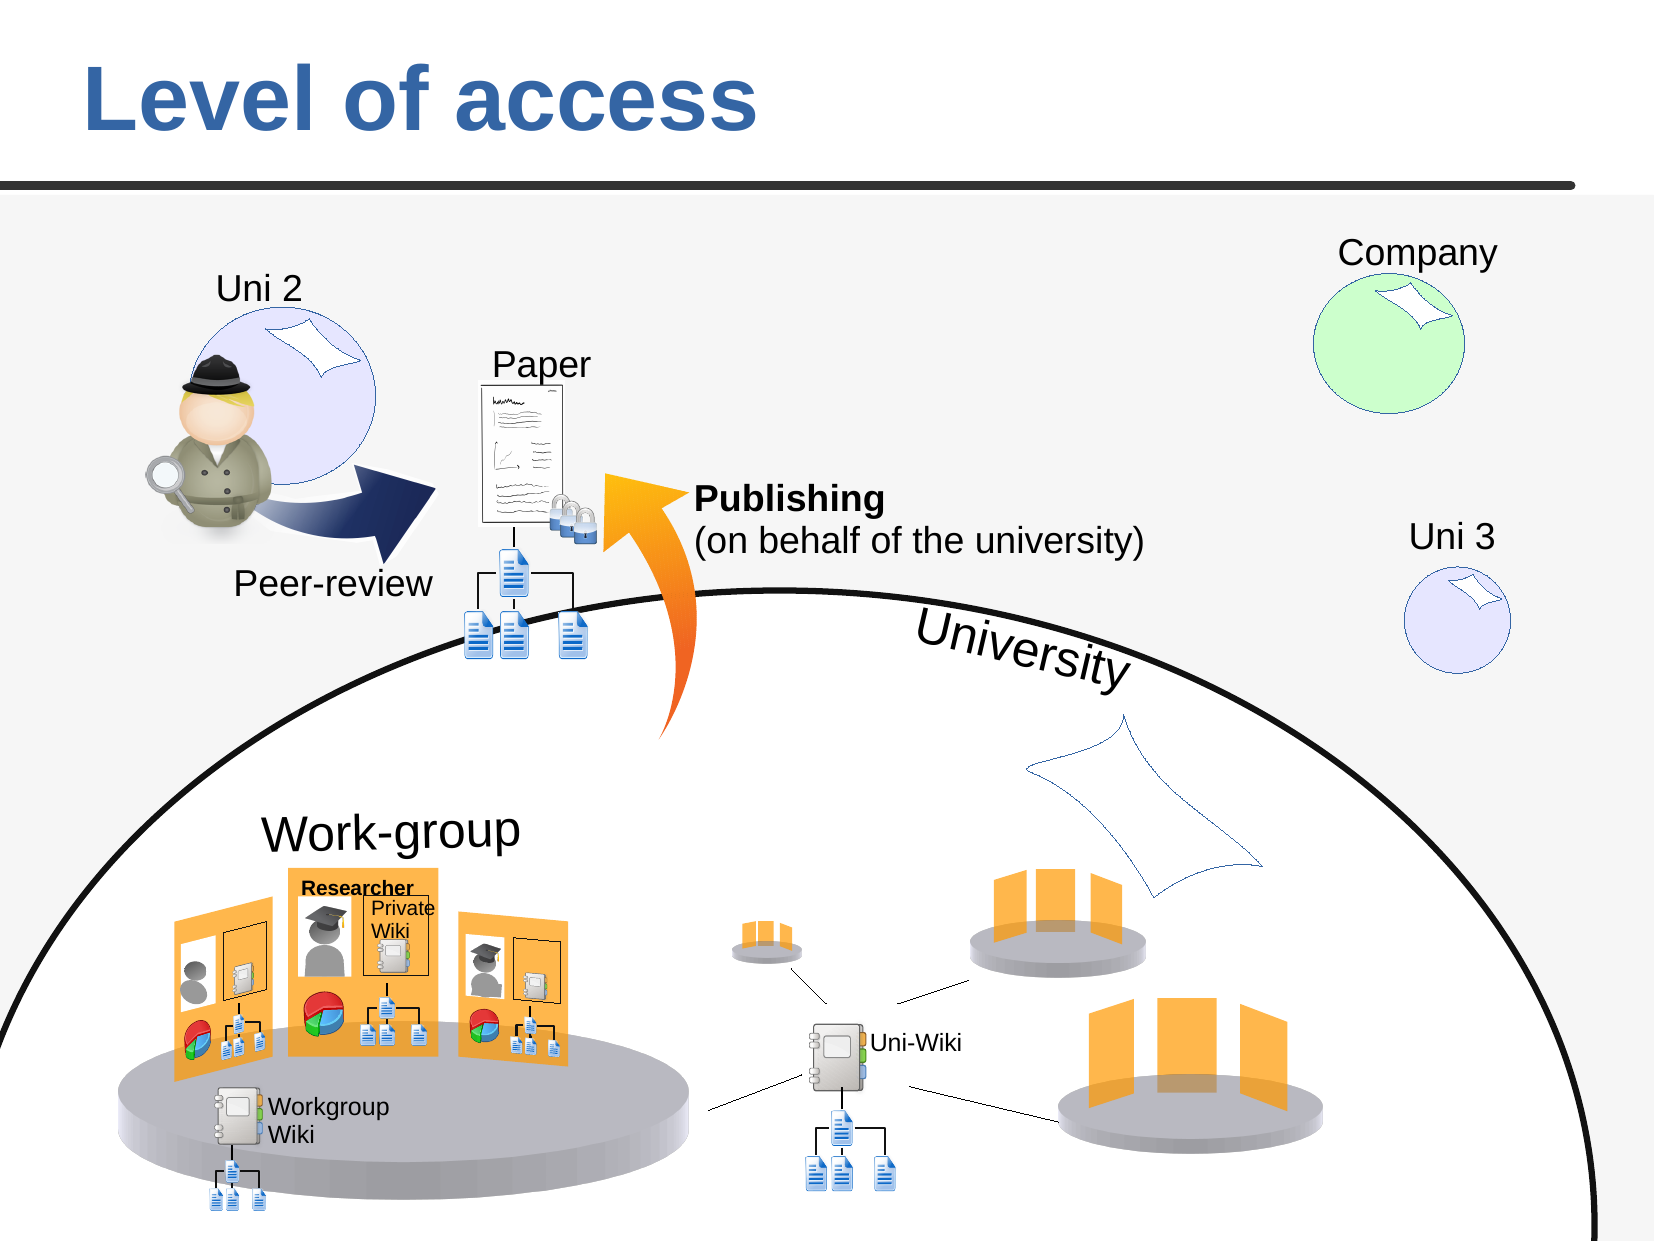

# Level of access
Company
Uni 2
Paper
Publishing
(on behalf of the university)
Uni 3
Peer-review
University
Work-group
Researcher
Private
Wiki
Workgroup
Wiki
Uni-Wiki
5